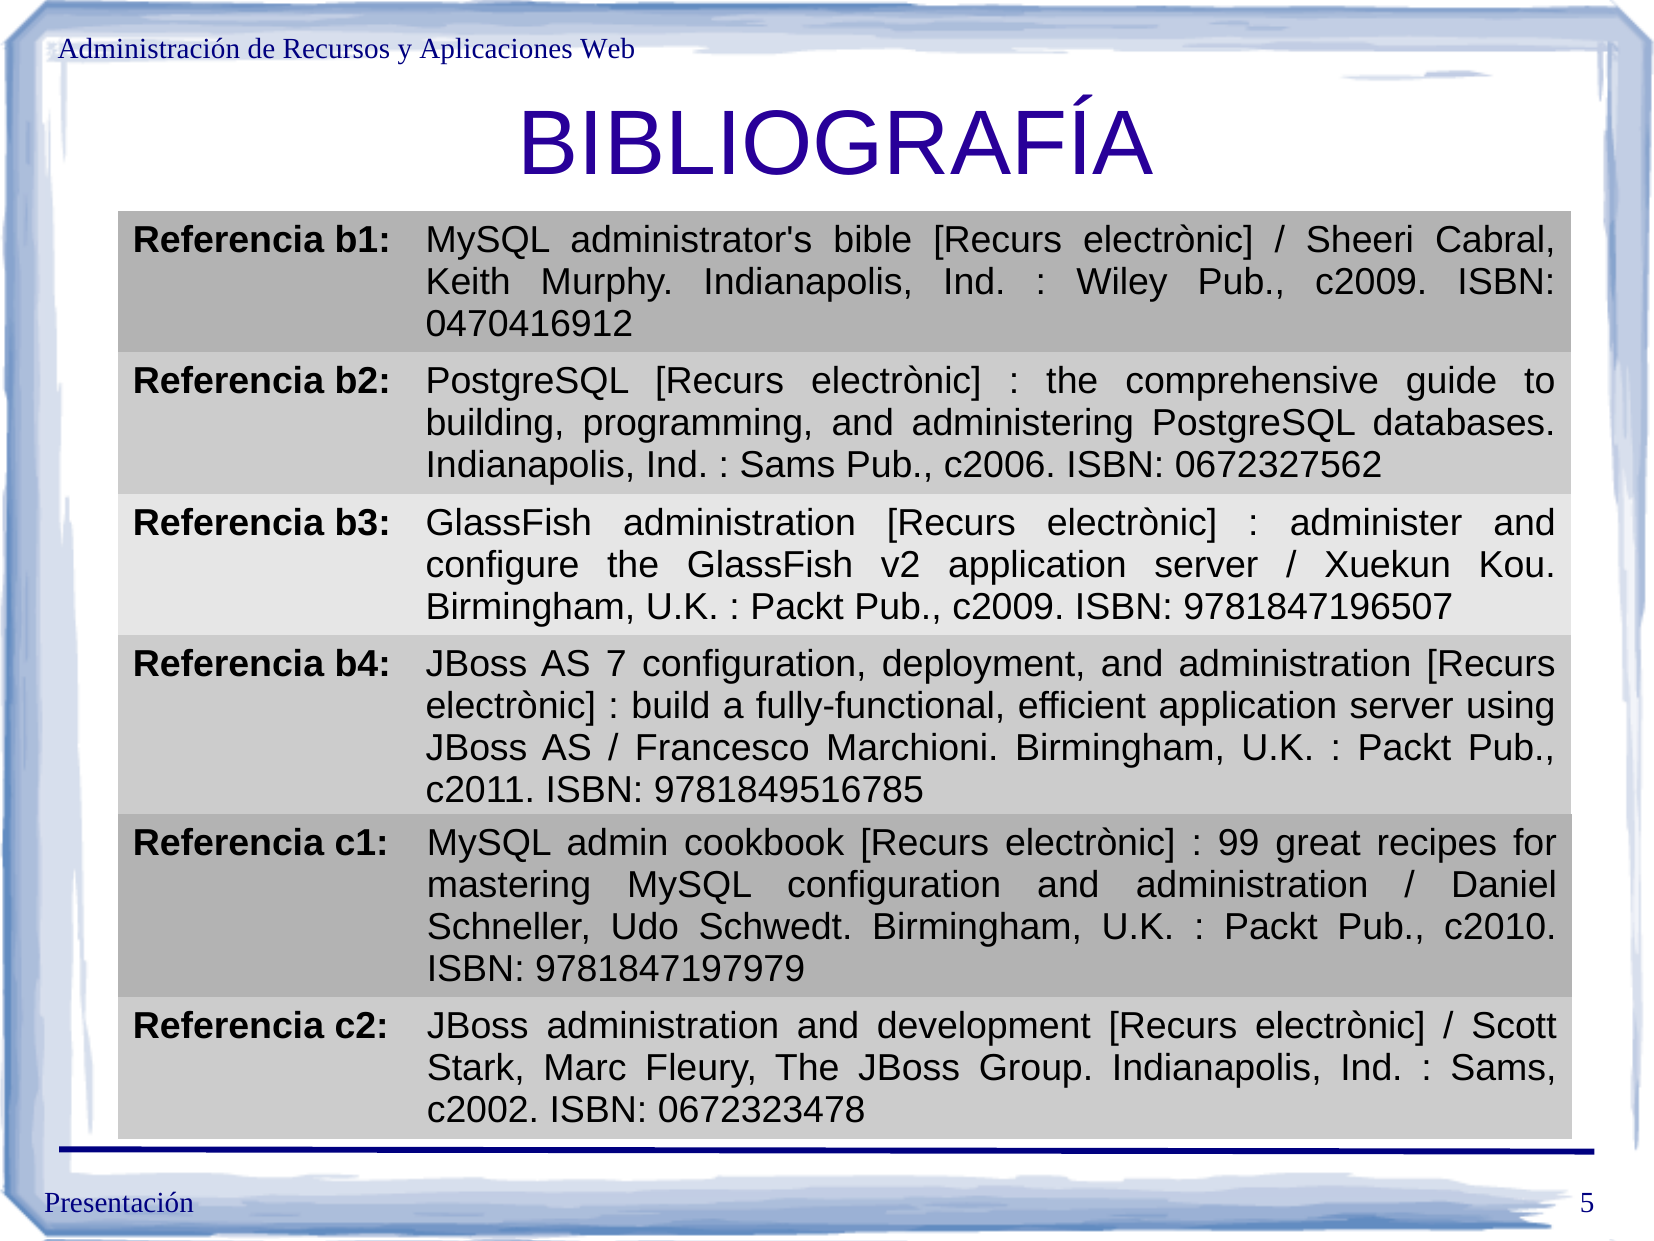

# BIBLIOGRAFÍA
| Referencia b1: | MySQL administrator's bible [Recurs electrònic] / Sheeri Cabral, Keith Murphy. Indianapolis, Ind. : Wiley Pub., c2009. ISBN: 0470416912 |
| --- | --- |
| Referencia b2: | PostgreSQL [Recurs electrònic] : the comprehensive guide to building, programming, and administering PostgreSQL databases. Indianapolis, Ind. : Sams Pub., c2006. ISBN: 0672327562 |
| Referencia b3: | GlassFish administration [Recurs electrònic] : administer and configure the GlassFish v2 application server / Xuekun Kou. Birmingham, U.K. : Packt Pub., c2009. ISBN: 9781847196507 |
| Referencia b4: | JBoss AS 7 configuration, deployment, and administration [Recurs electrònic] : build a fully-functional, efficient application server using JBoss AS / Francesco Marchioni. Birmingham, U.K. : Packt Pub., c2011. ISBN: 9781849516785 |
| Referencia c1: | MySQL admin cookbook [Recurs electrònic] : 99 great recipes for mastering MySQL configuration and administration / Daniel Schneller, Udo Schwedt. Birmingham, U.K. : Packt Pub., c2010. ISBN: 9781847197979 |
| --- | --- |
| Referencia c2: | JBoss administration and development [Recurs electrònic] / Scott Stark, Marc Fleury, The JBoss Group. Indianapolis, Ind. : Sams, c2002. ISBN: 0672323478 |
Presentación
5